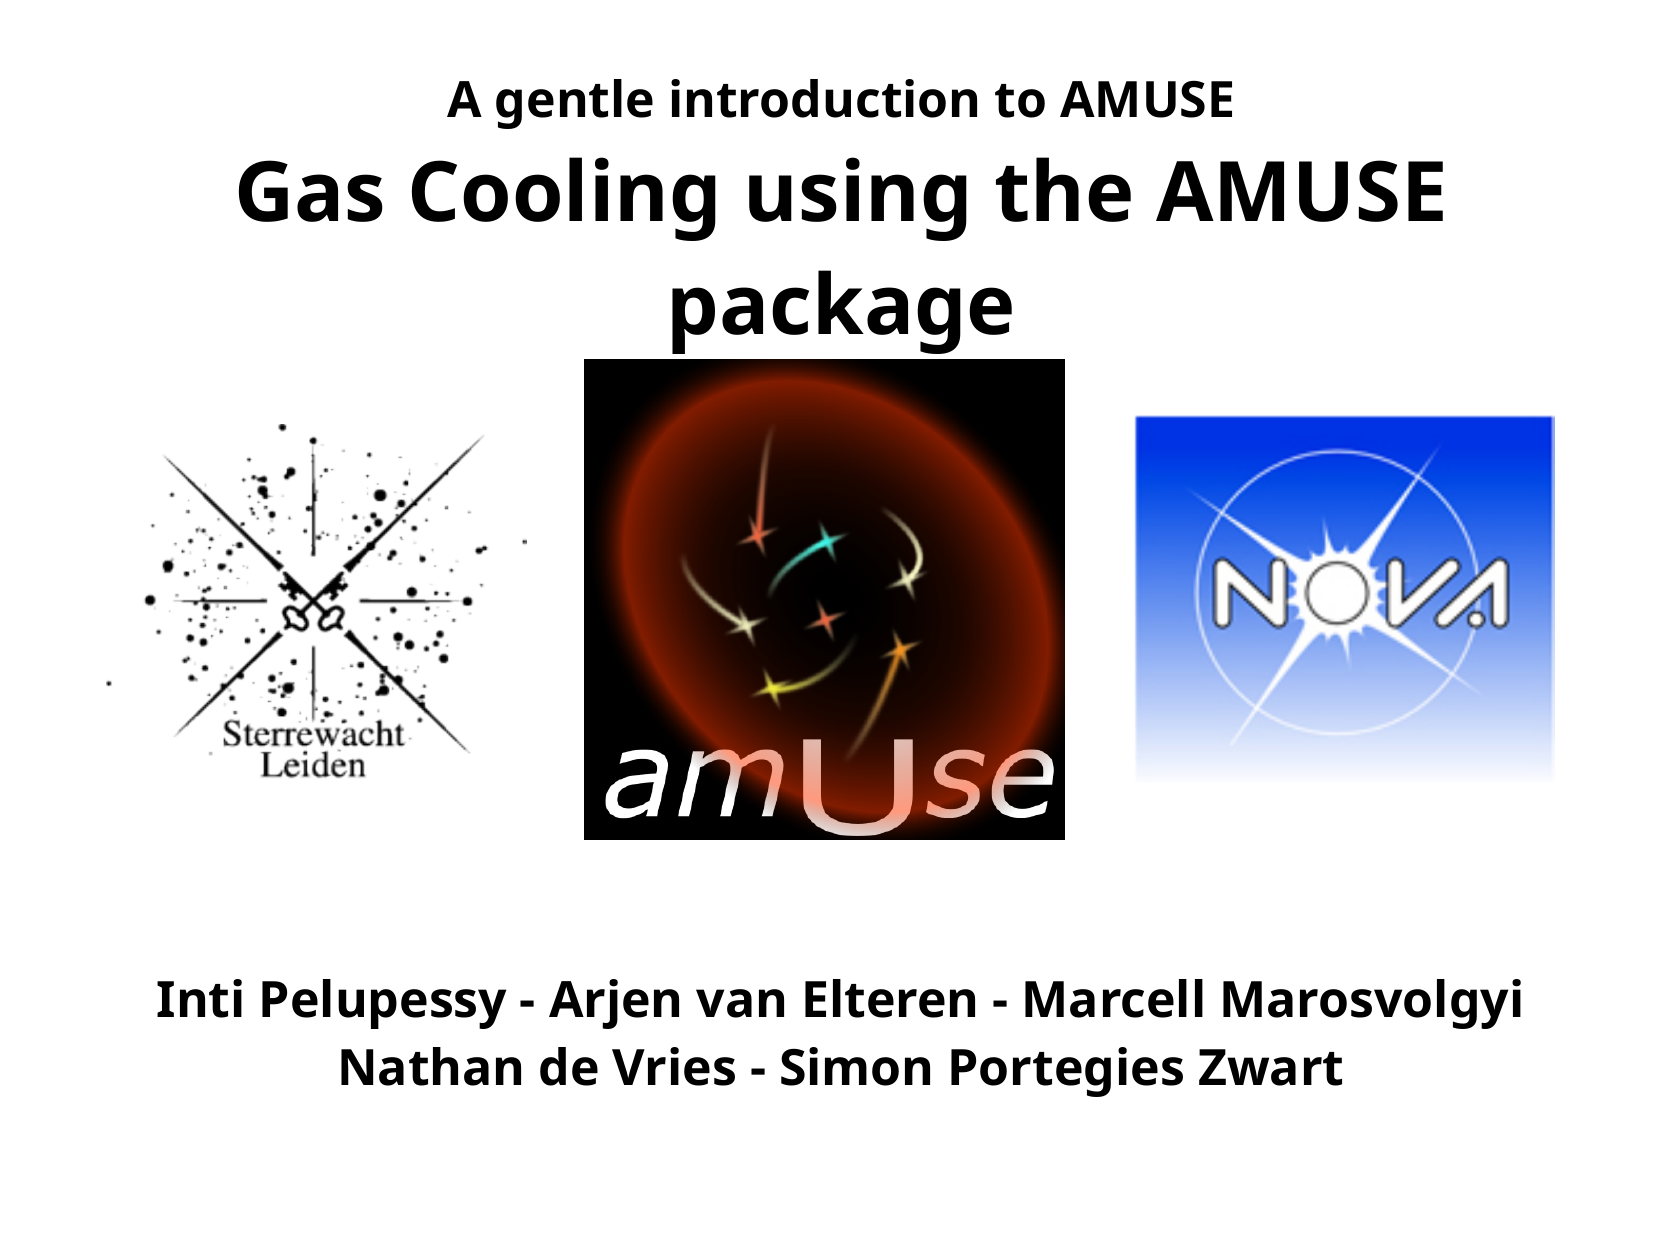

A gentle introduction to AMUSE
Gas Cooling using the AMUSE package
Inti Pelupessy - Arjen van Elteren - Marcell Marosvolgyi
Nathan de Vries - Simon Portegies Zwart